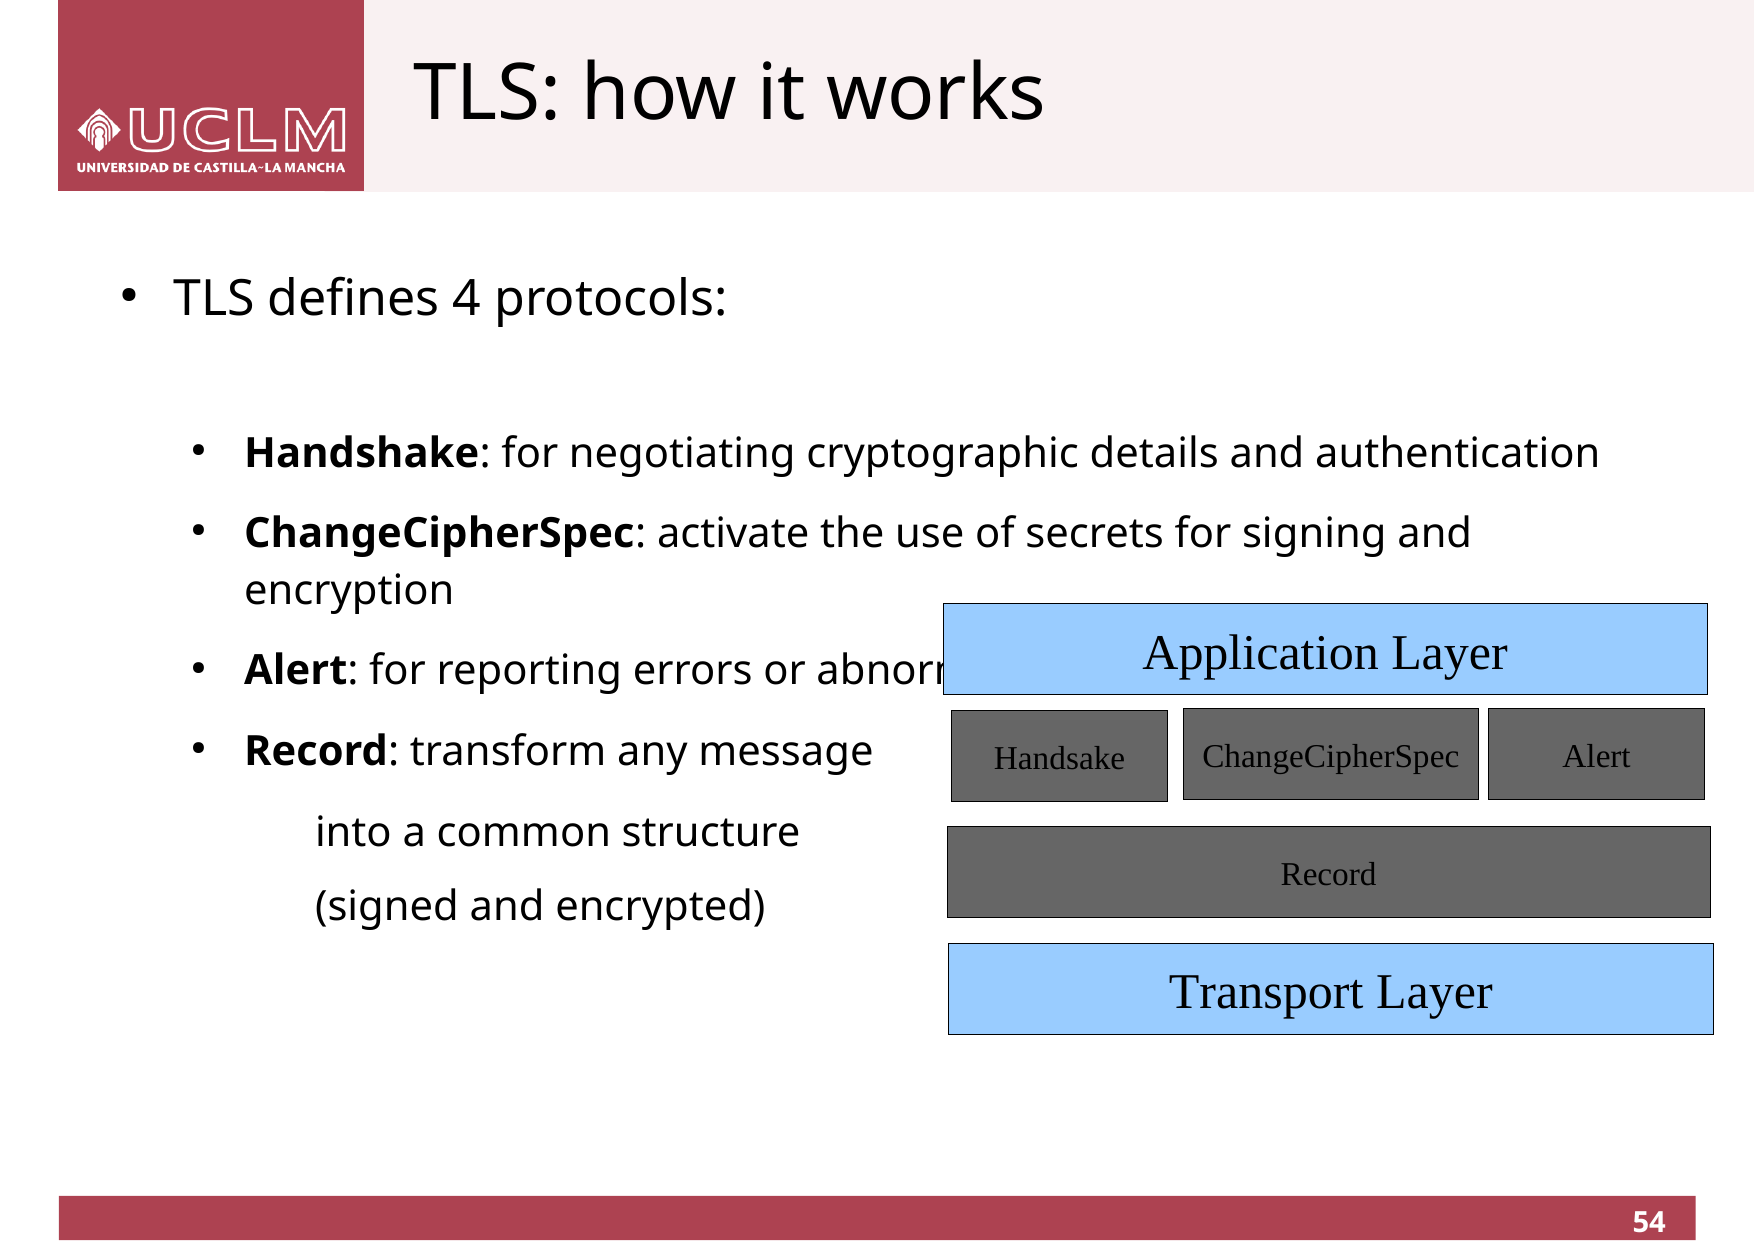

# TLS: how it works
TLS defines 4 protocols:
Handshake: for negotiating cryptographic details and authentication
ChangeCipherSpec: activate the use of secrets for signing and encryption
Alert: for reporting errors or abnormal activities
Record: transform any message
into a common structure
(signed and encrypted)
Application Layer
Alert
ChangeCipherSpec
Handsake
Record
Transport Layer
54